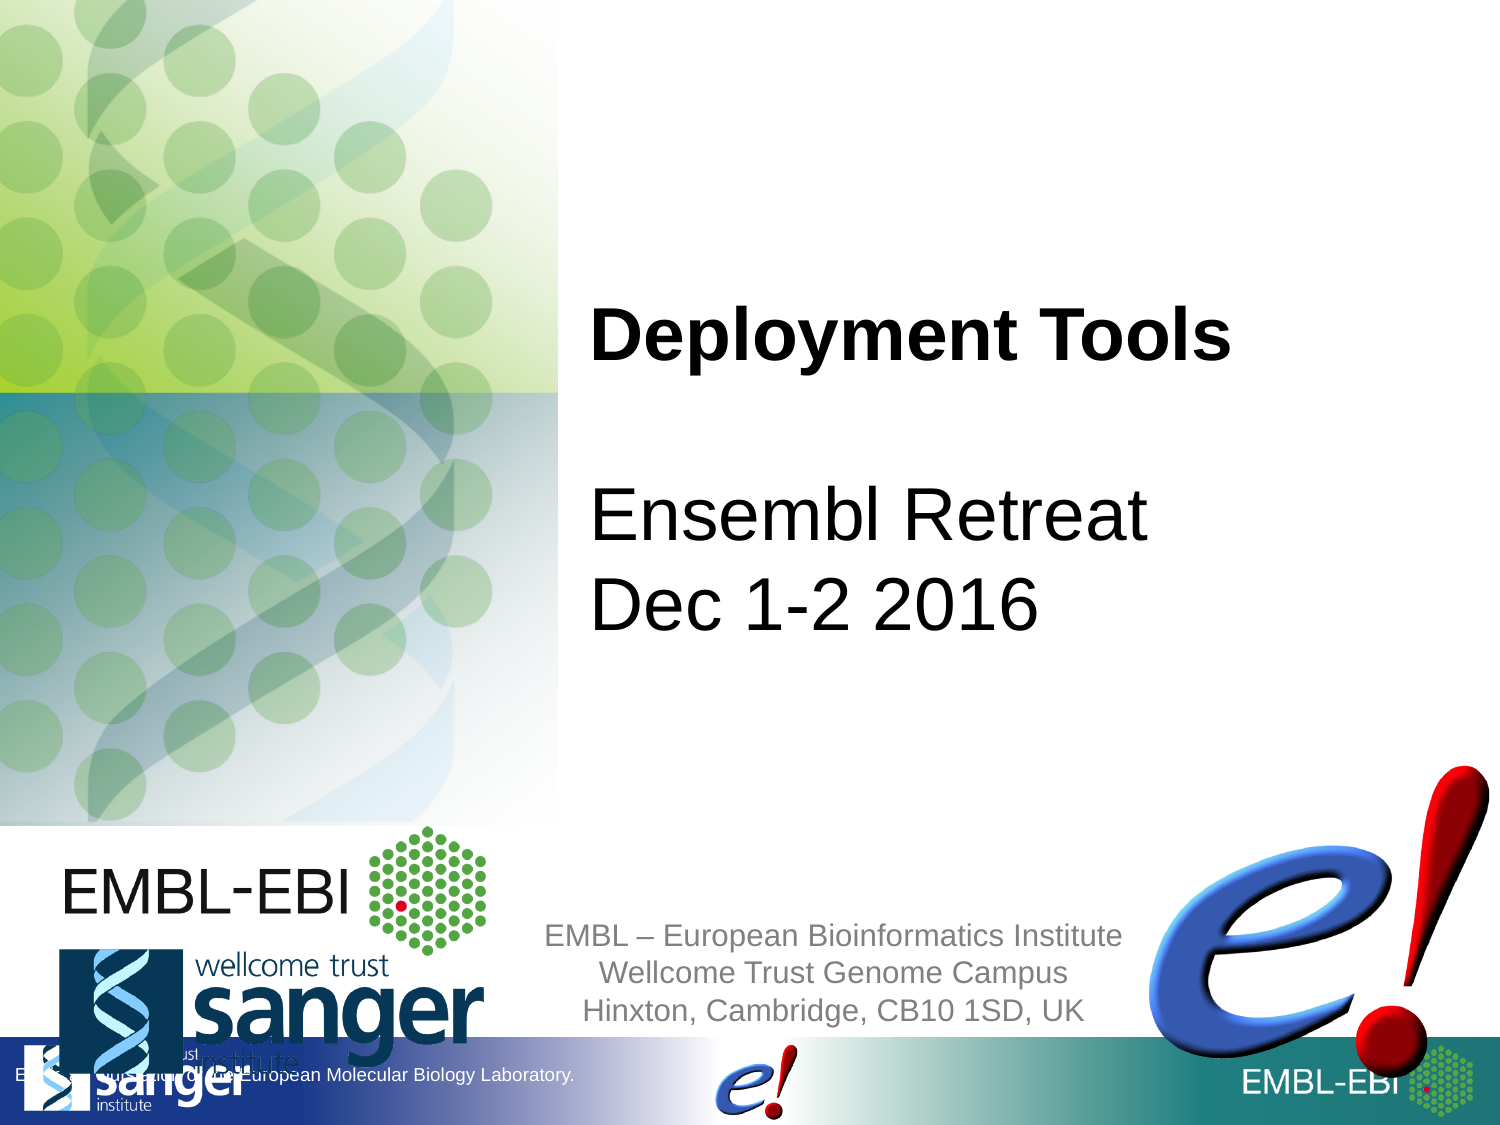

Deployment Tools
Ensembl Retreat
Dec 1-2 2016
EMBL – European Bioinformatics Institute
Wellcome Trust Genome Campus
Hinxton, Cambridge, CB10 1SD, UK